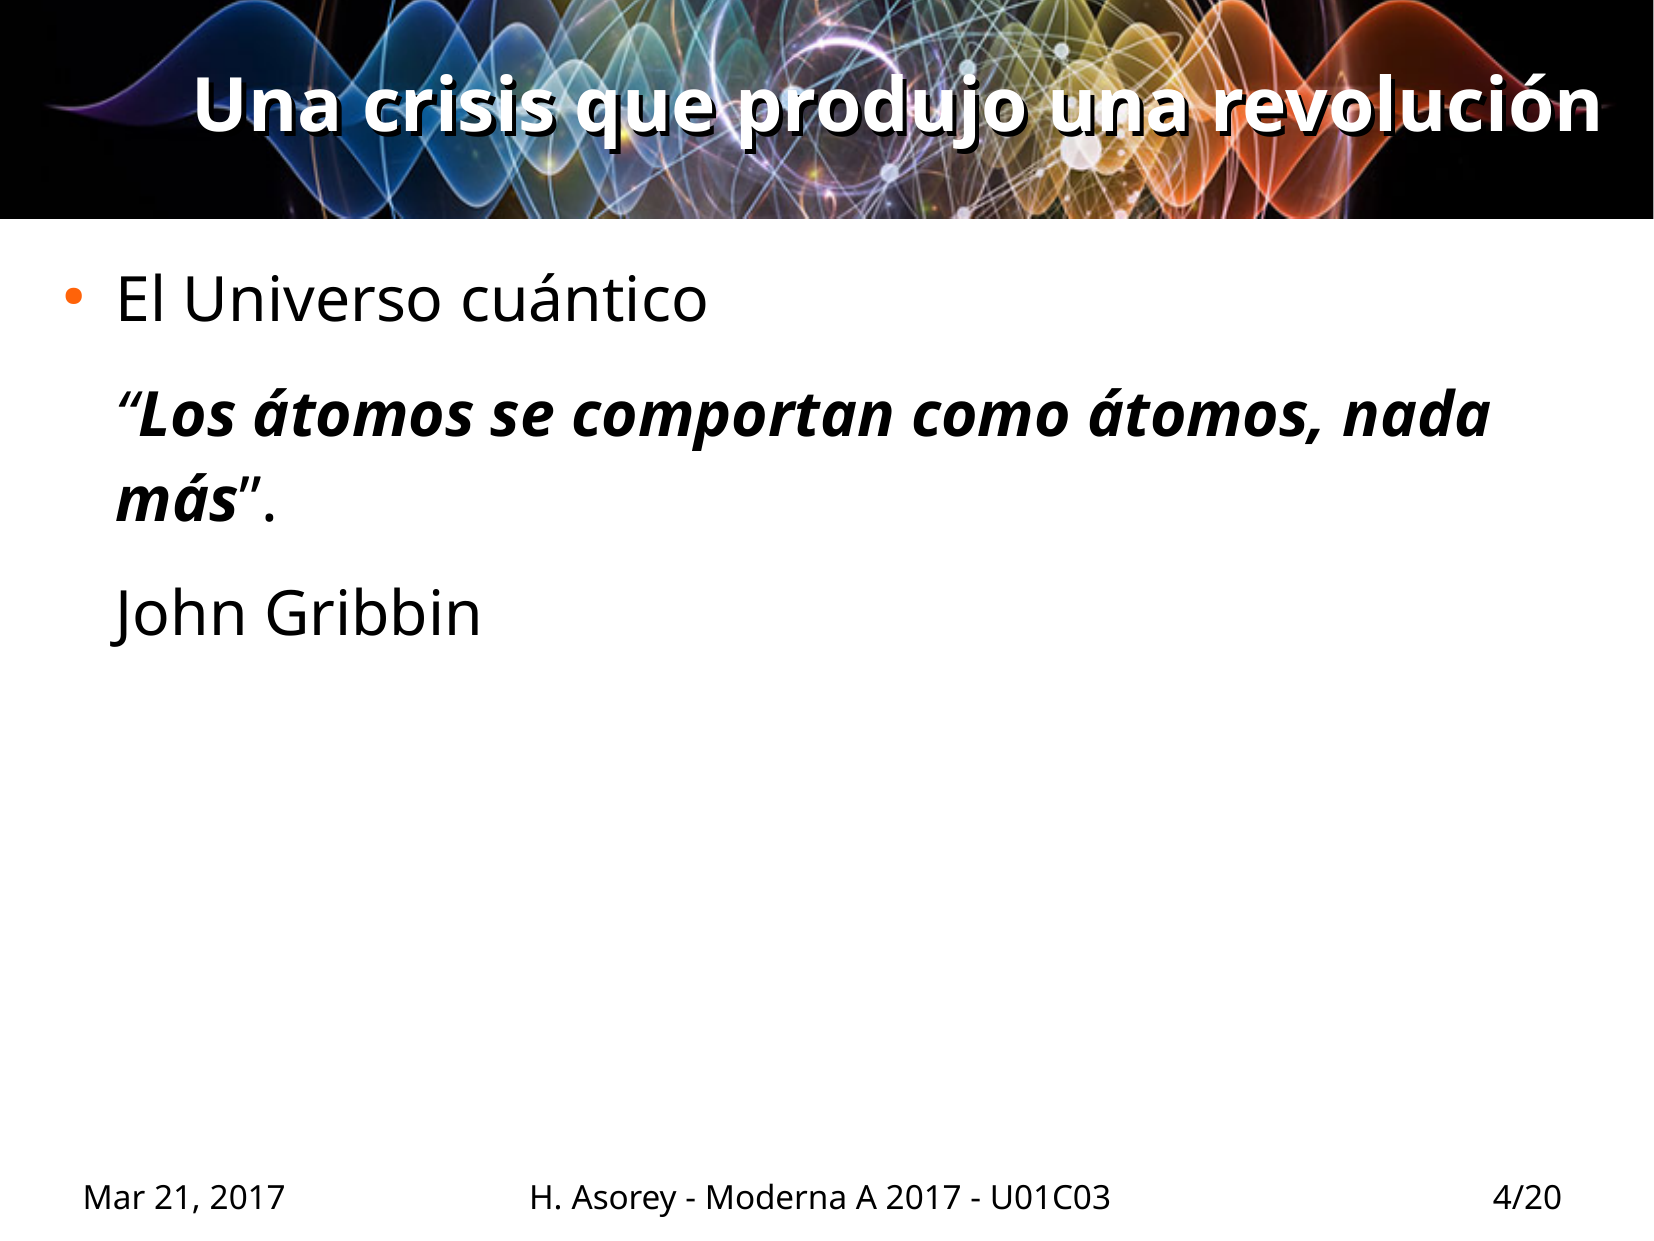

# Una crisis que produjo una revolución
El Universo cuántico
“Los átomos se comportan como átomos, nada más”.
John Gribbin
Mar 21, 2017
H. Asorey - Moderna A 2017 - U01C03
4